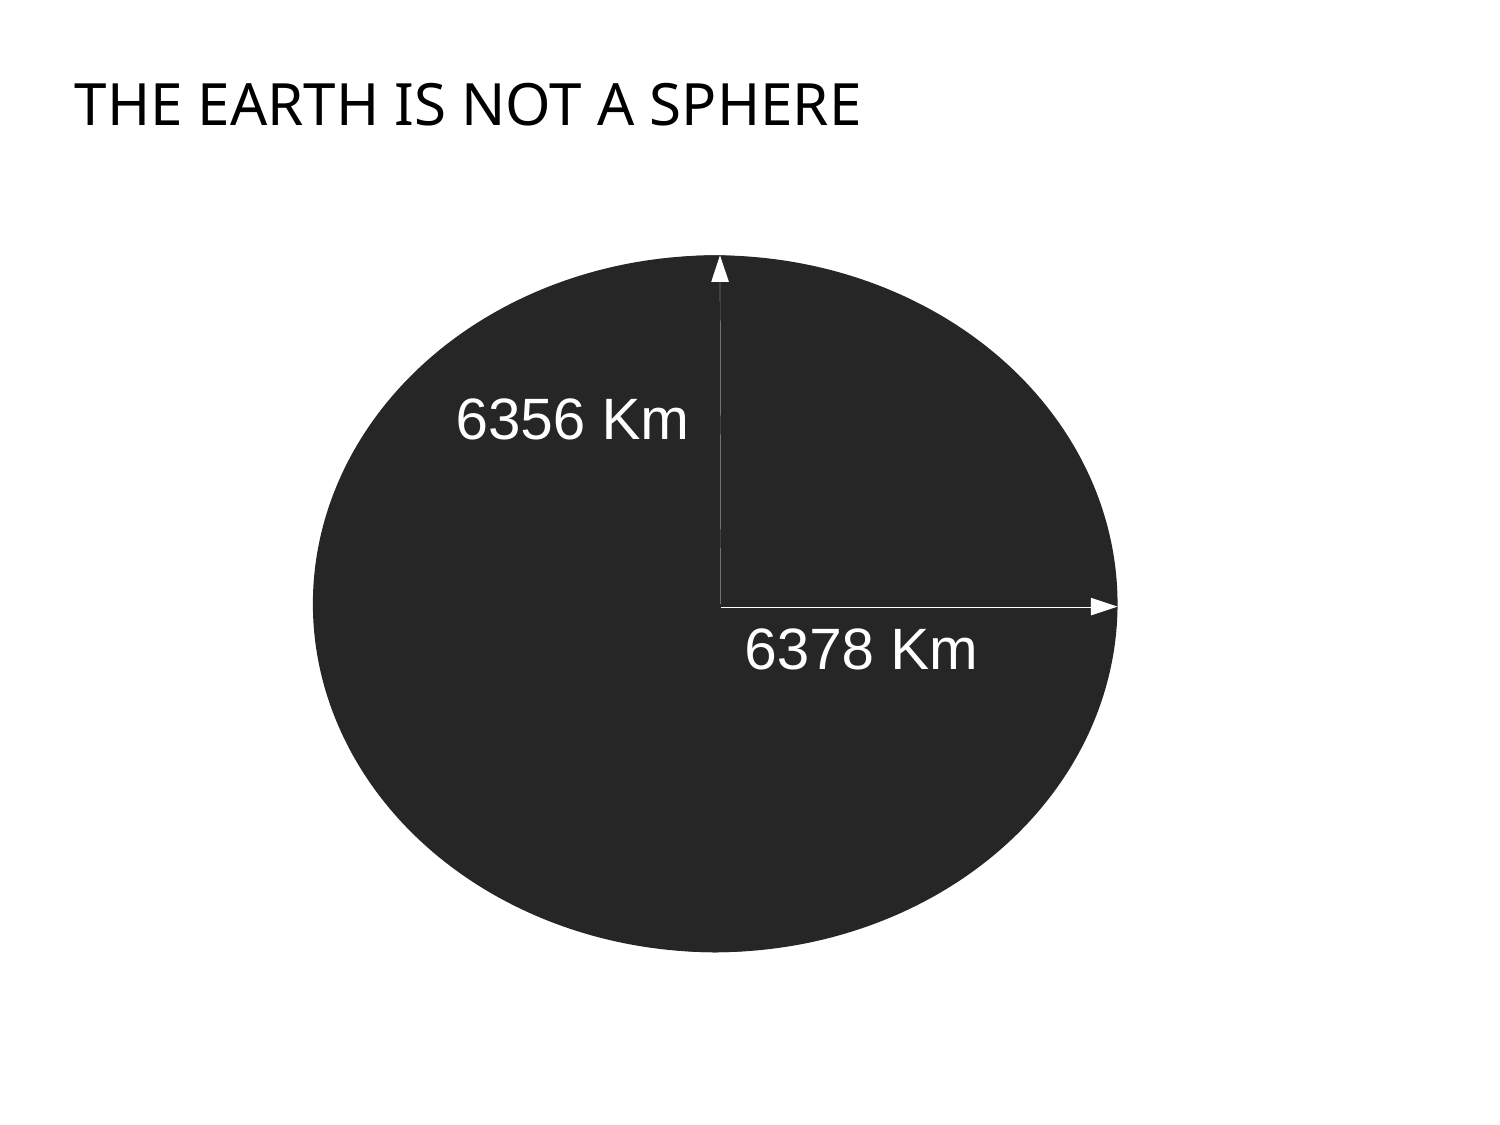

# THE EARTH IS NOT A SPHERE
6356 Km
6378 Km